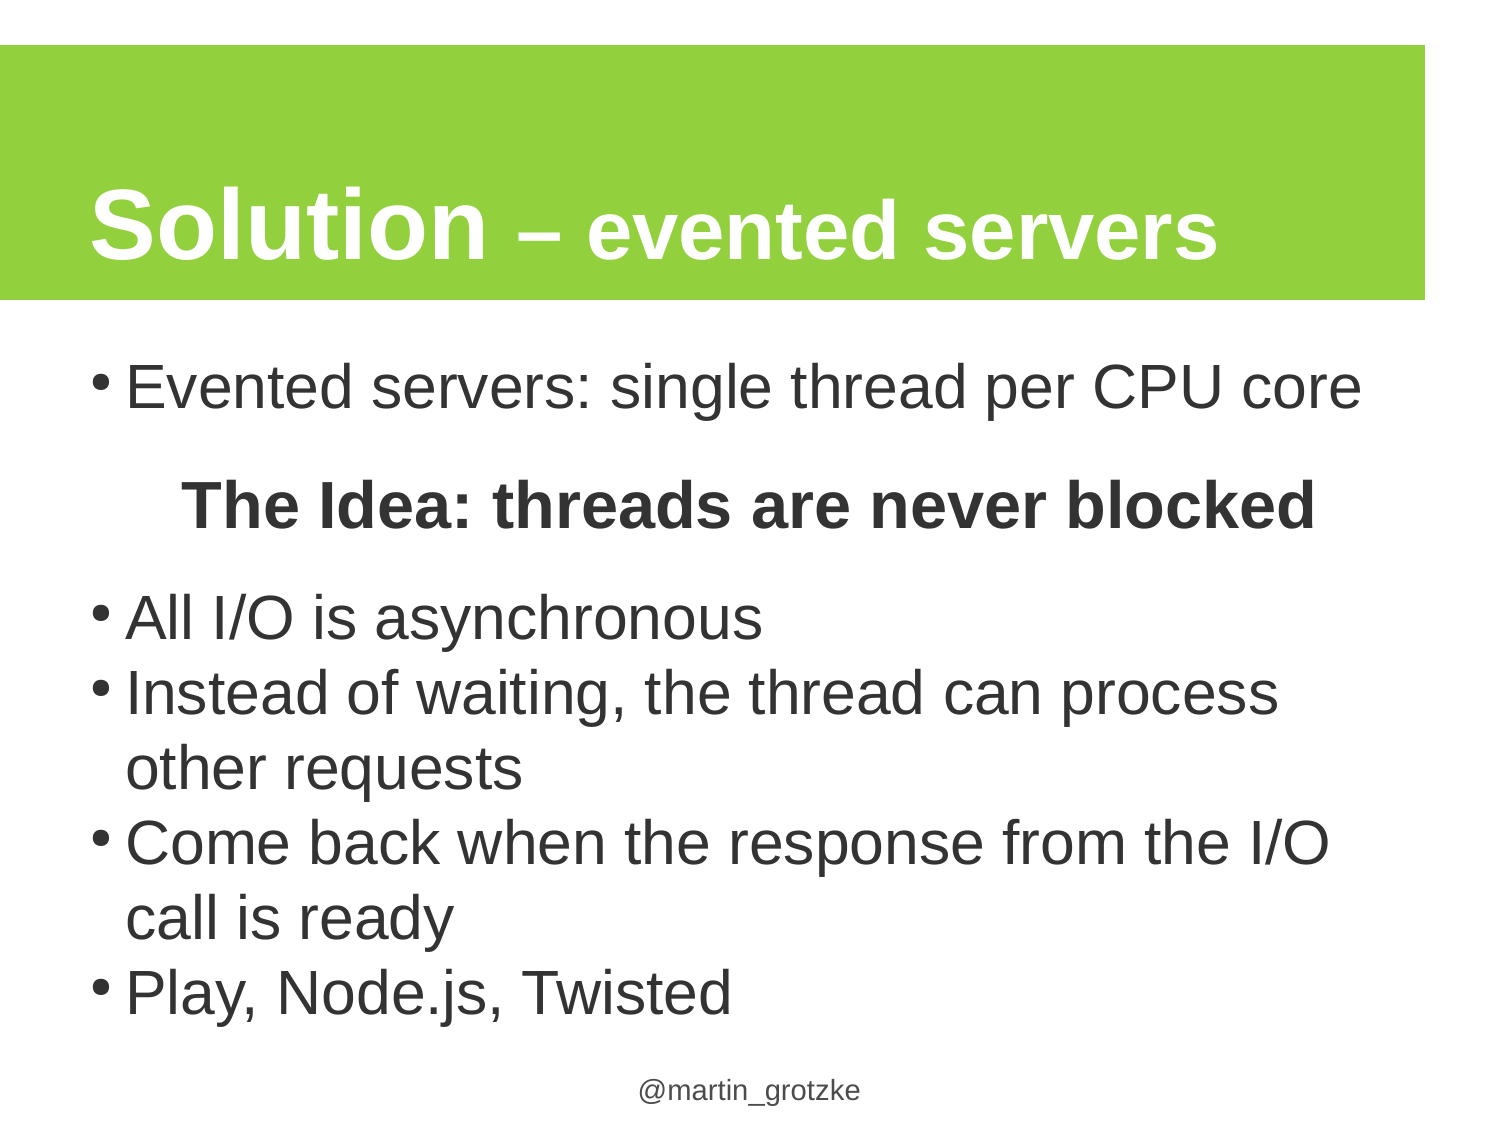

Solution – evented servers
Evented servers: single thread per CPU core
The Idea: threads are never blocked
All I/O is asynchronous
Instead of waiting, the thread can process other requests
Come back when the response from the I/O call is ready
Play, Node.js, Twisted